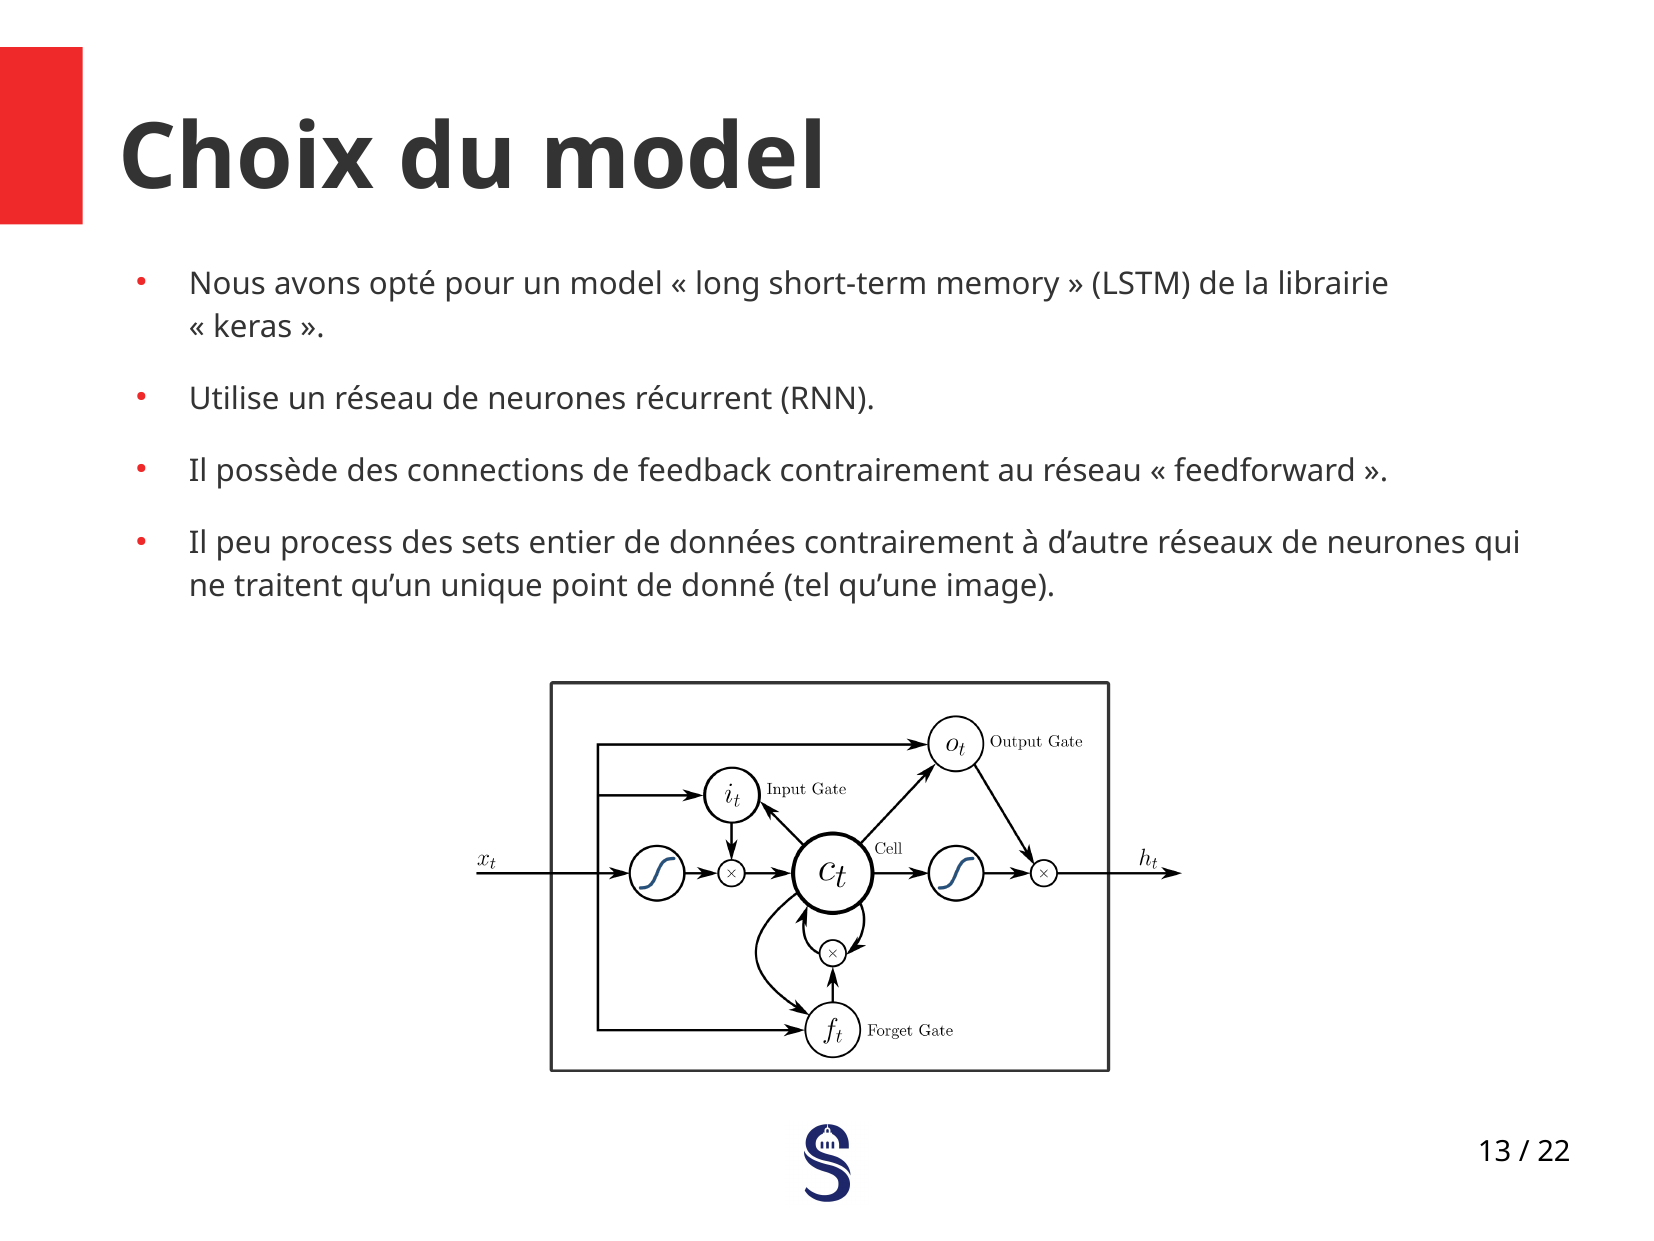

# Choix du model
Nous avons opté pour un model « long short-term memory » (LSTM) de la librairie « keras ».
Utilise un réseau de neurones récurrent (RNN).
Il possède des connections de feedback contrairement au réseau « feedforward ».
Il peu process des sets entier de données contrairement à d’autre réseaux de neurones qui ne traitent qu’un unique point de donné (tel qu’une image).
13